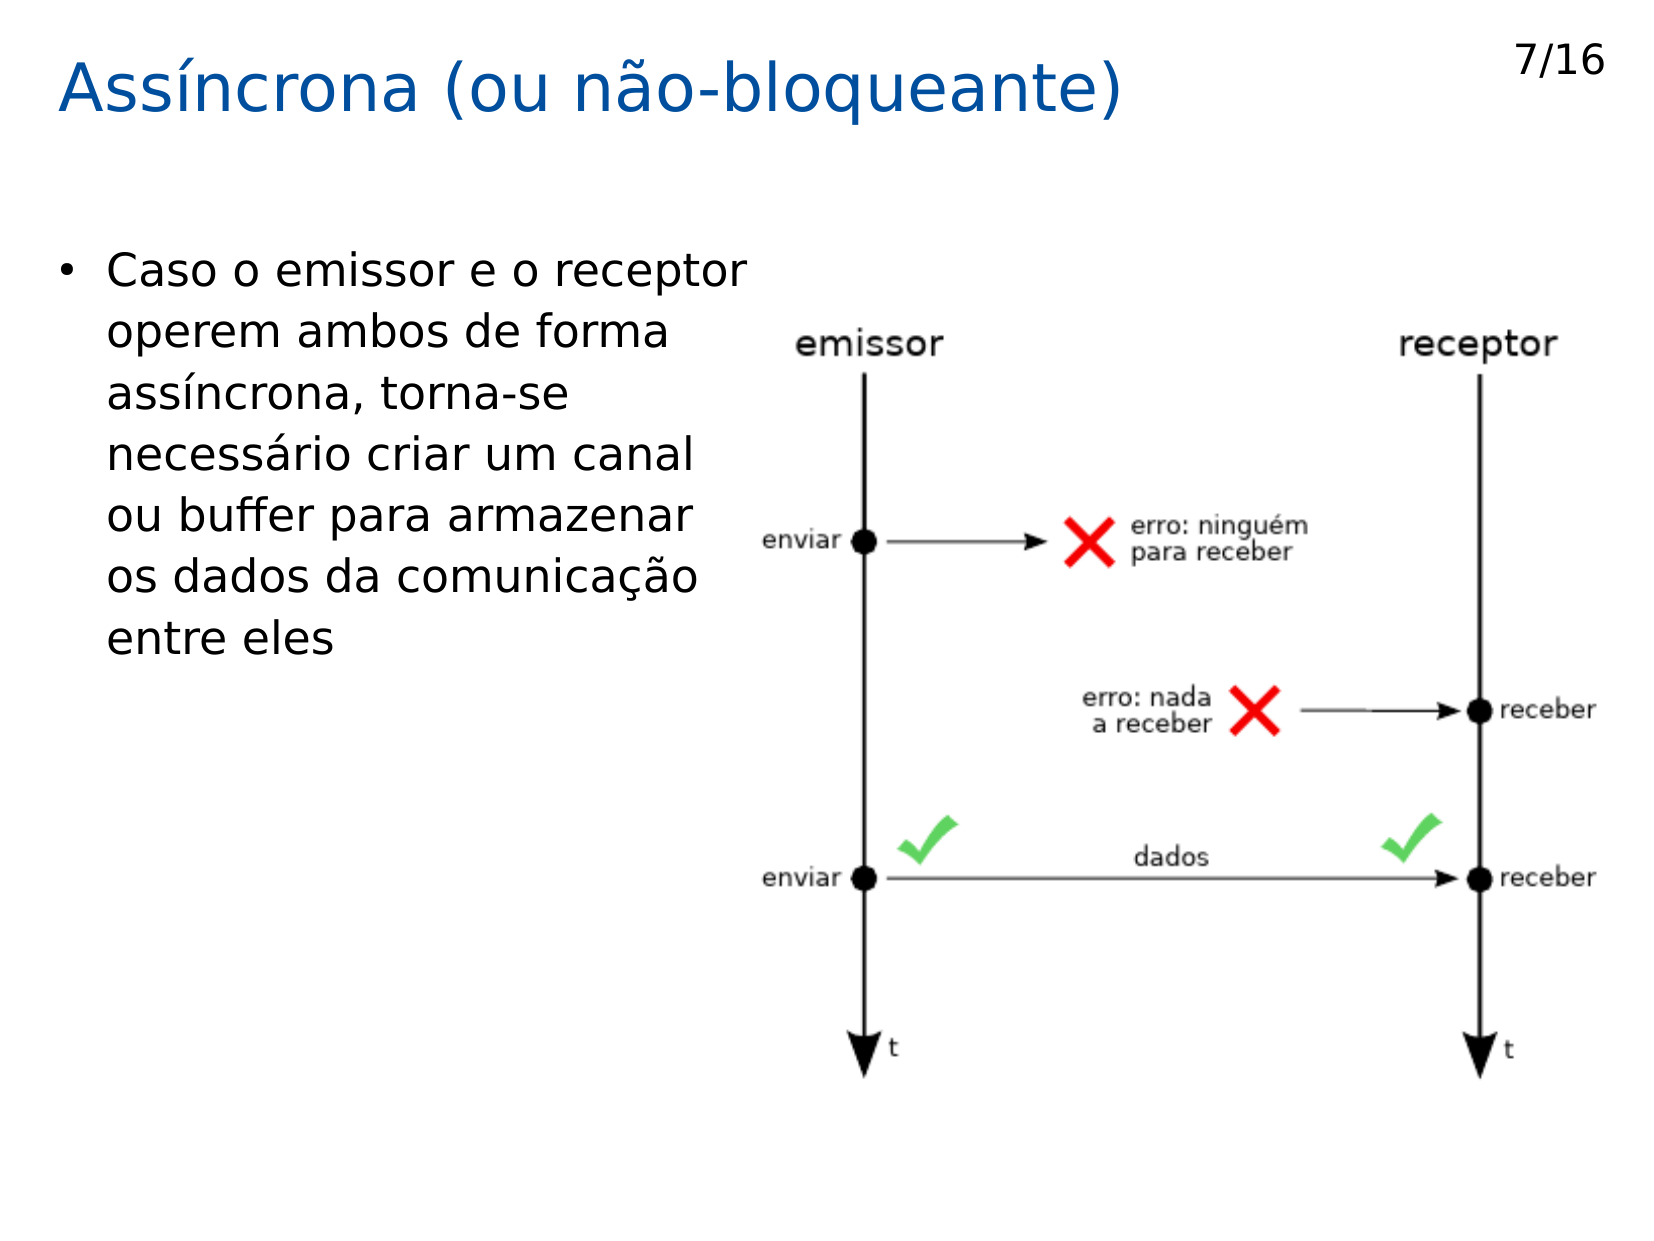

# Assíncrona (ou não-bloqueante)
7
Caso o emissor e o receptor operem ambos de forma assíncrona, torna-se necessário criar um canal ou buffer para armazenar os dados da comunicação entre eles